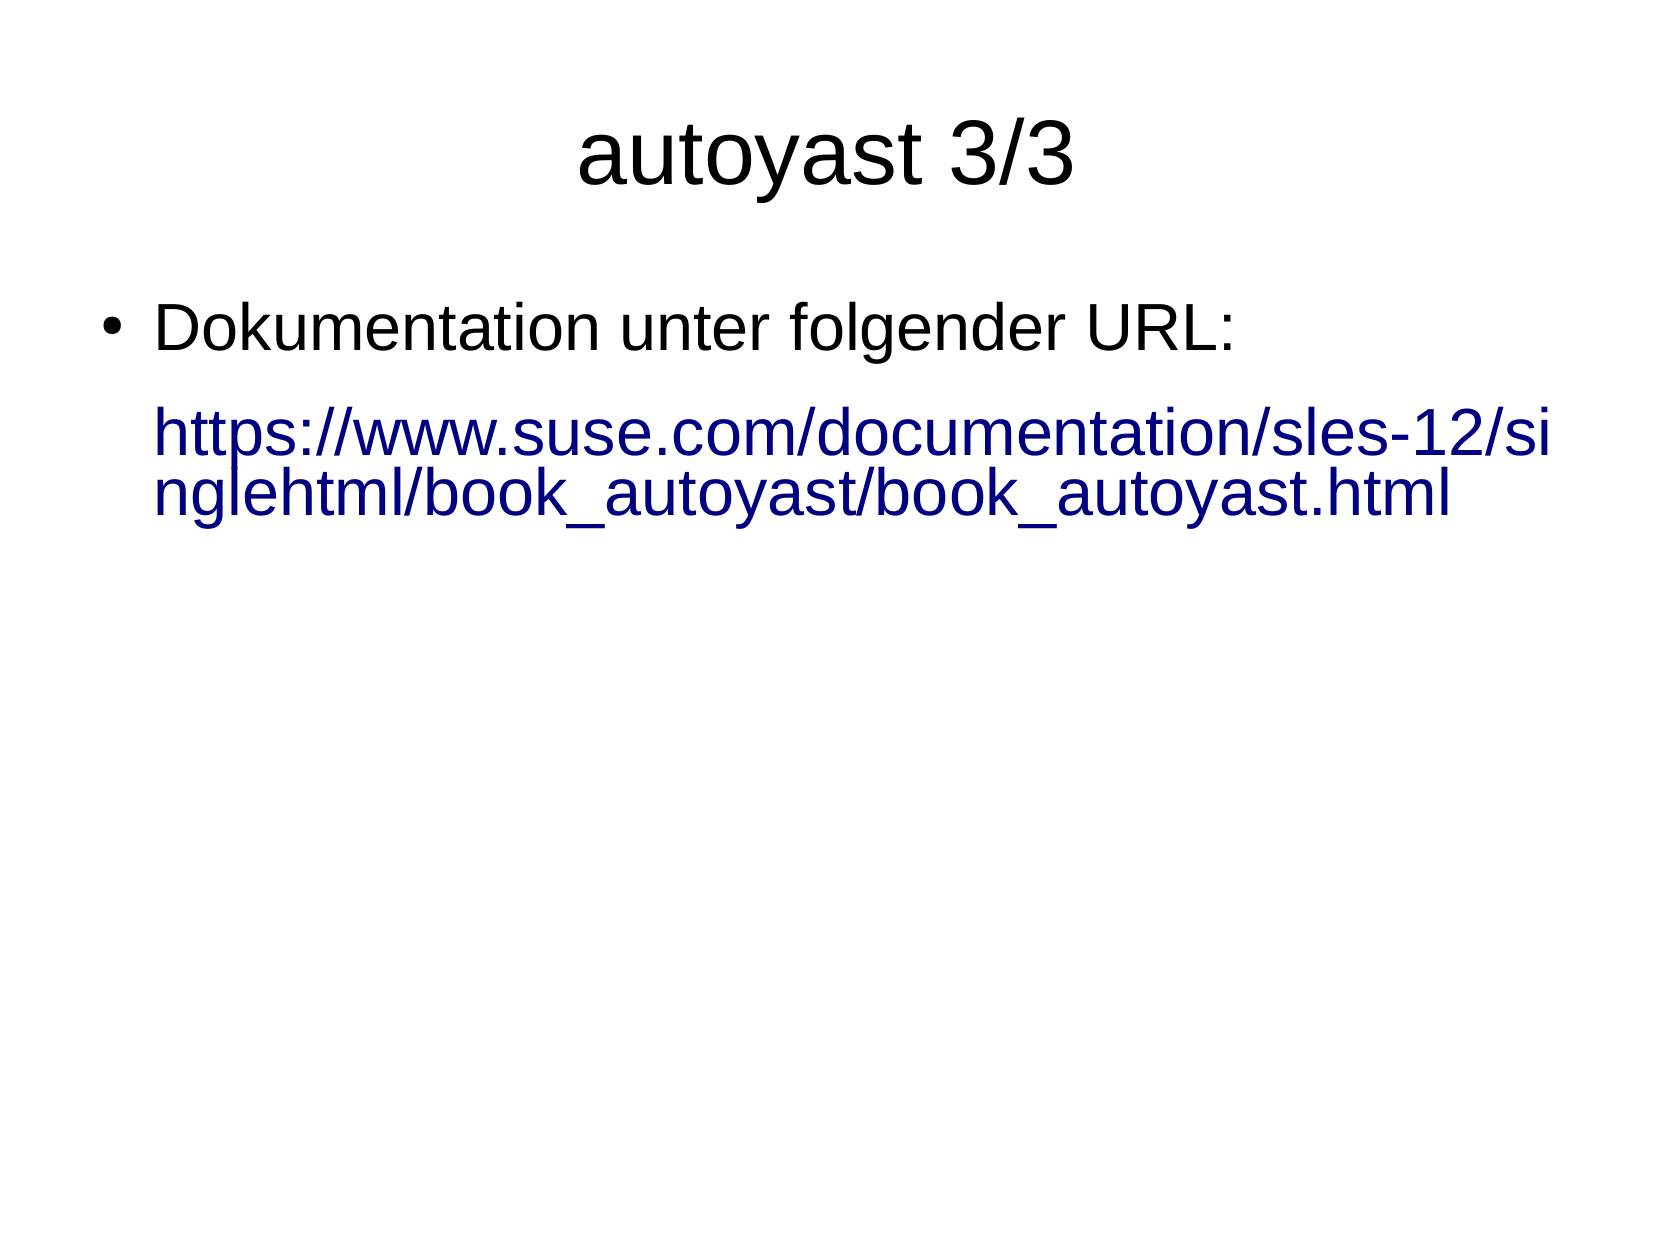

# autoyast 3/3
Dokumentation unter folgender URL:
https://www.suse.com/documentation/sles-12/singlehtml/book_autoyast/book_autoyast.html